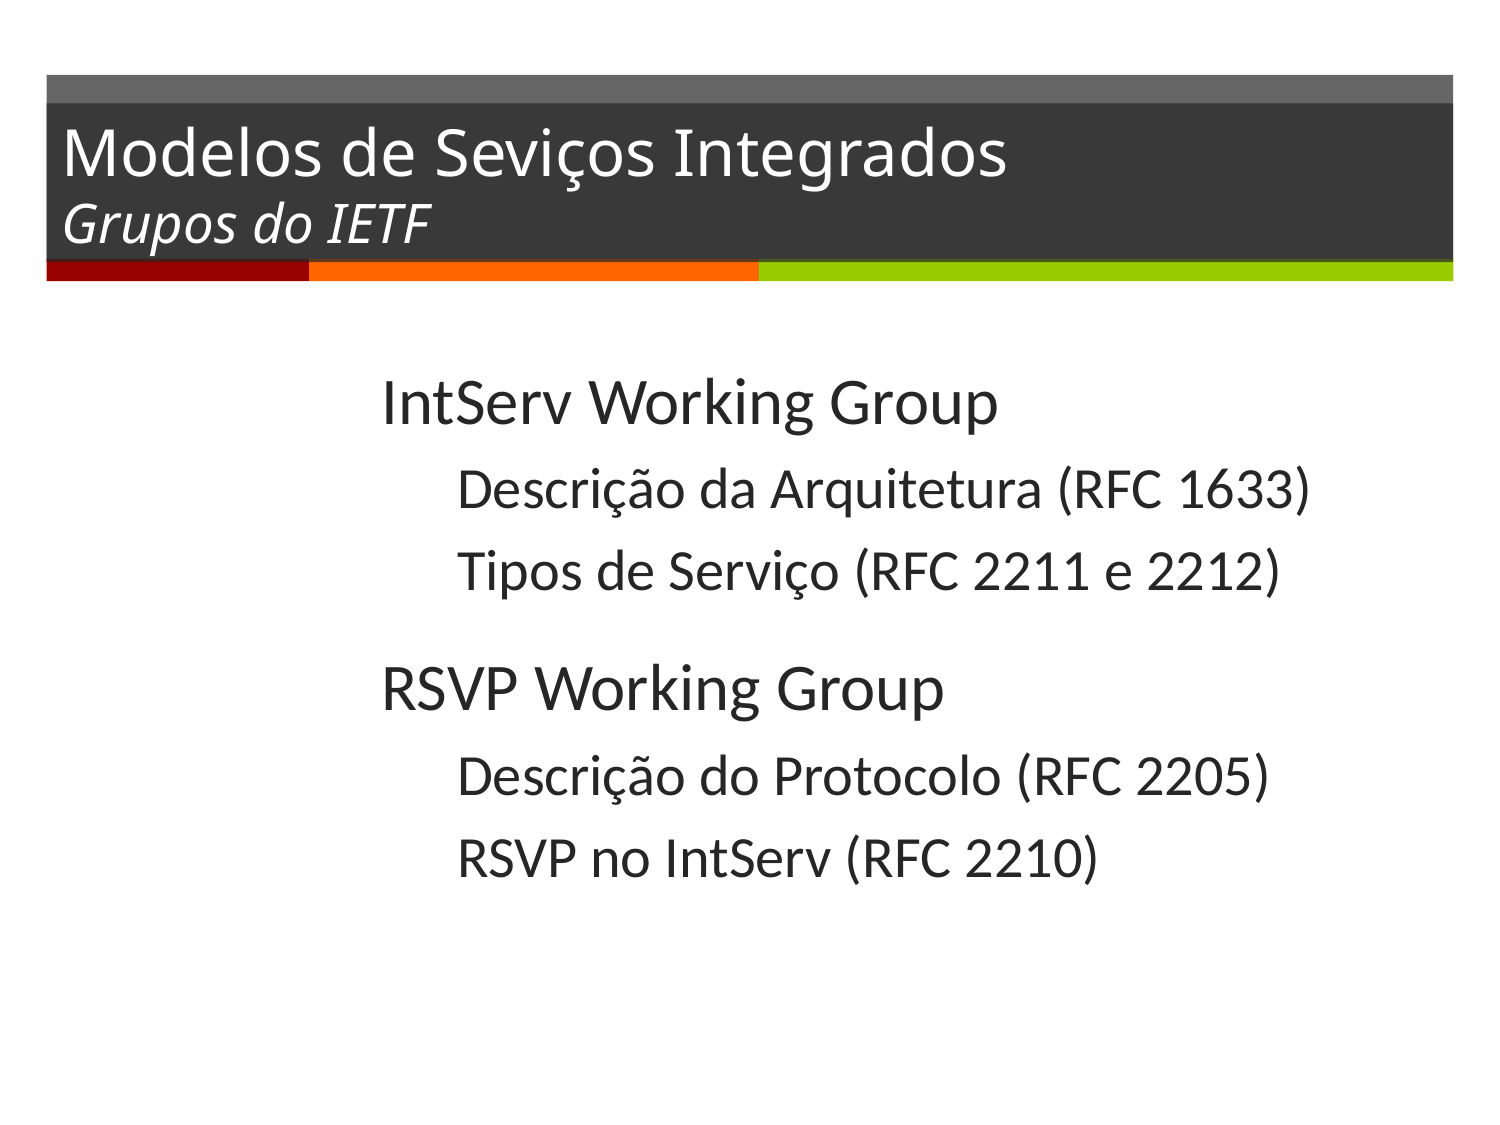

# Modelos de Seviços Integrados Grupos do IETF
IntServ Working Group
Descrição da Arquitetura (RFC 1633)
Tipos de Serviço (RFC 2211 e 2212)
RSVP Working Group
Descrição do Protocolo (RFC 2205)
RSVP no IntServ (RFC 2210)